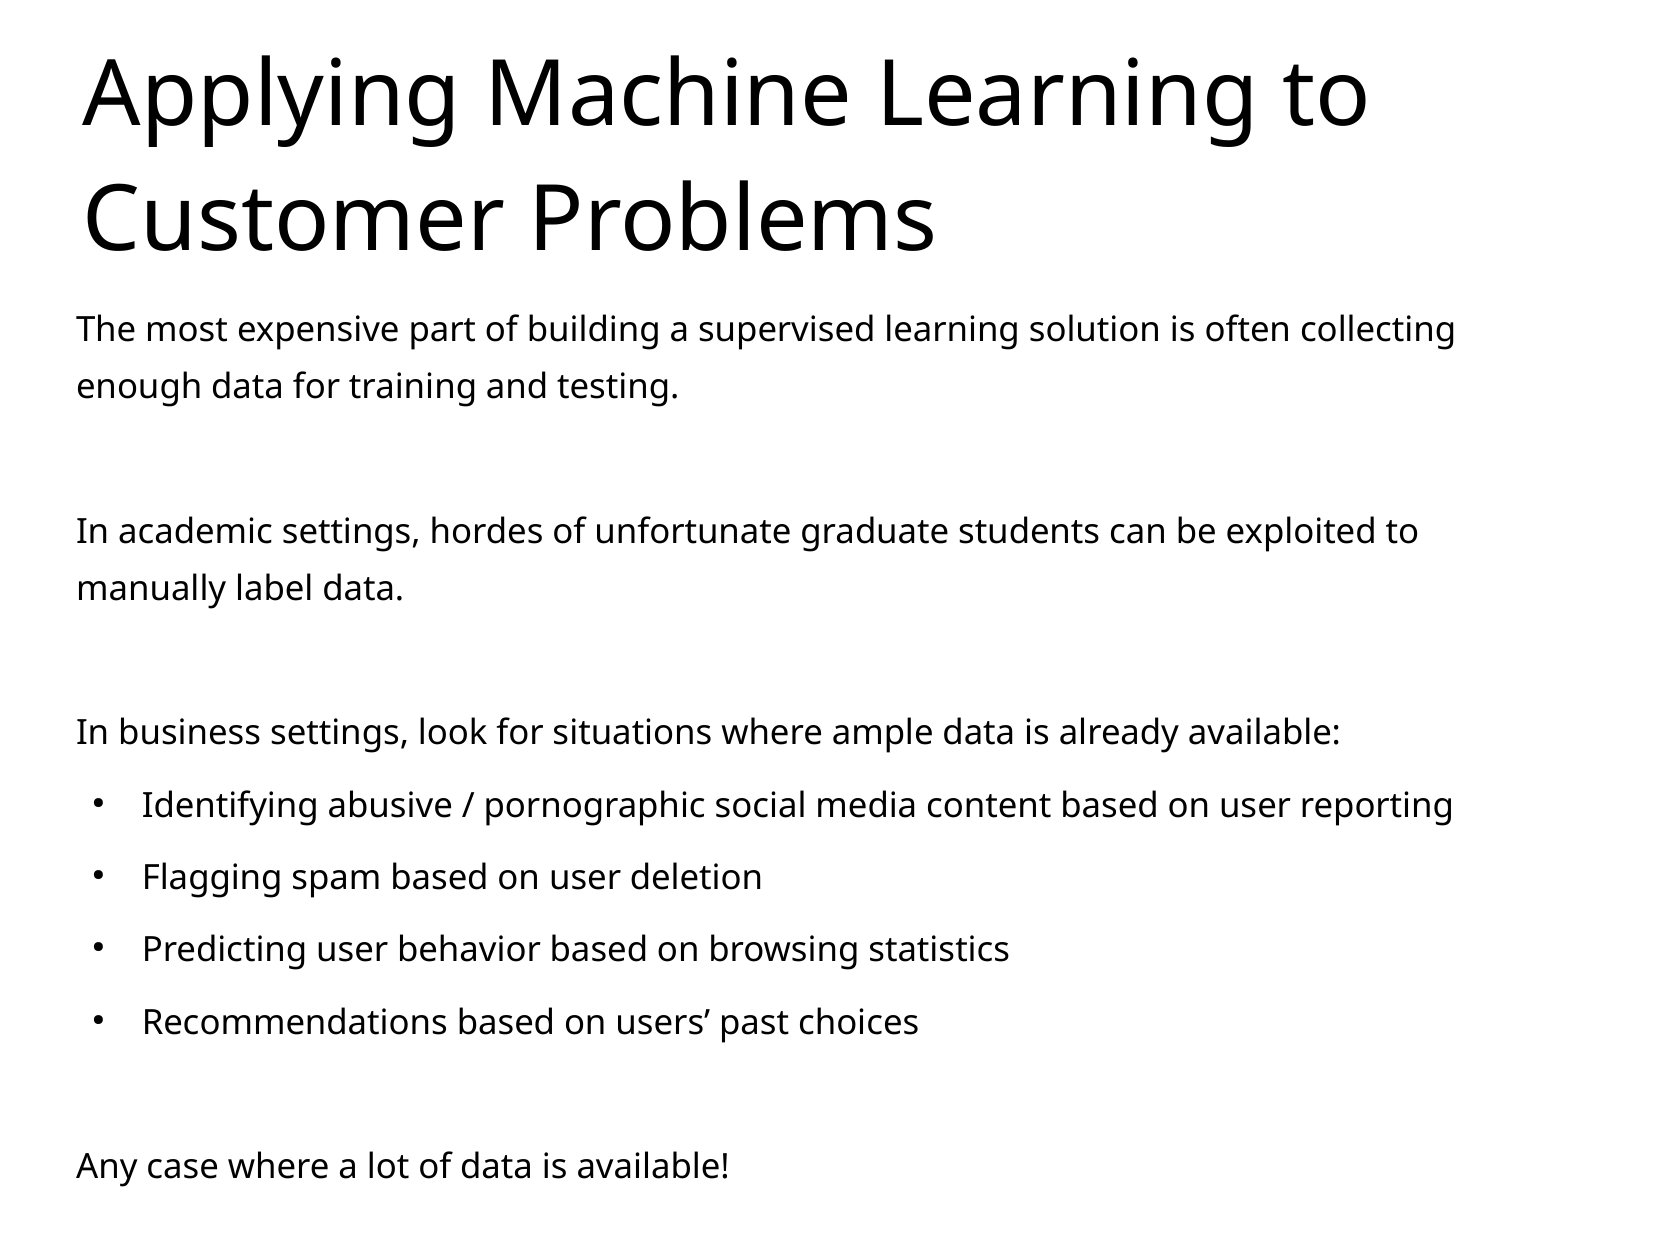

# Applying Machine Learning to Customer Problems
The most expensive part of building a supervised learning solution is often collecting enough data for training and testing.
In academic settings, hordes of unfortunate graduate students can be exploited to manually label data.
In business settings, look for situations where ample data is already available:
Identifying abusive / pornographic social media content based on user reporting
Flagging spam based on user deletion
Predicting user behavior based on browsing statistics
Recommendations based on users’ past choices
Any case where a lot of data is available!